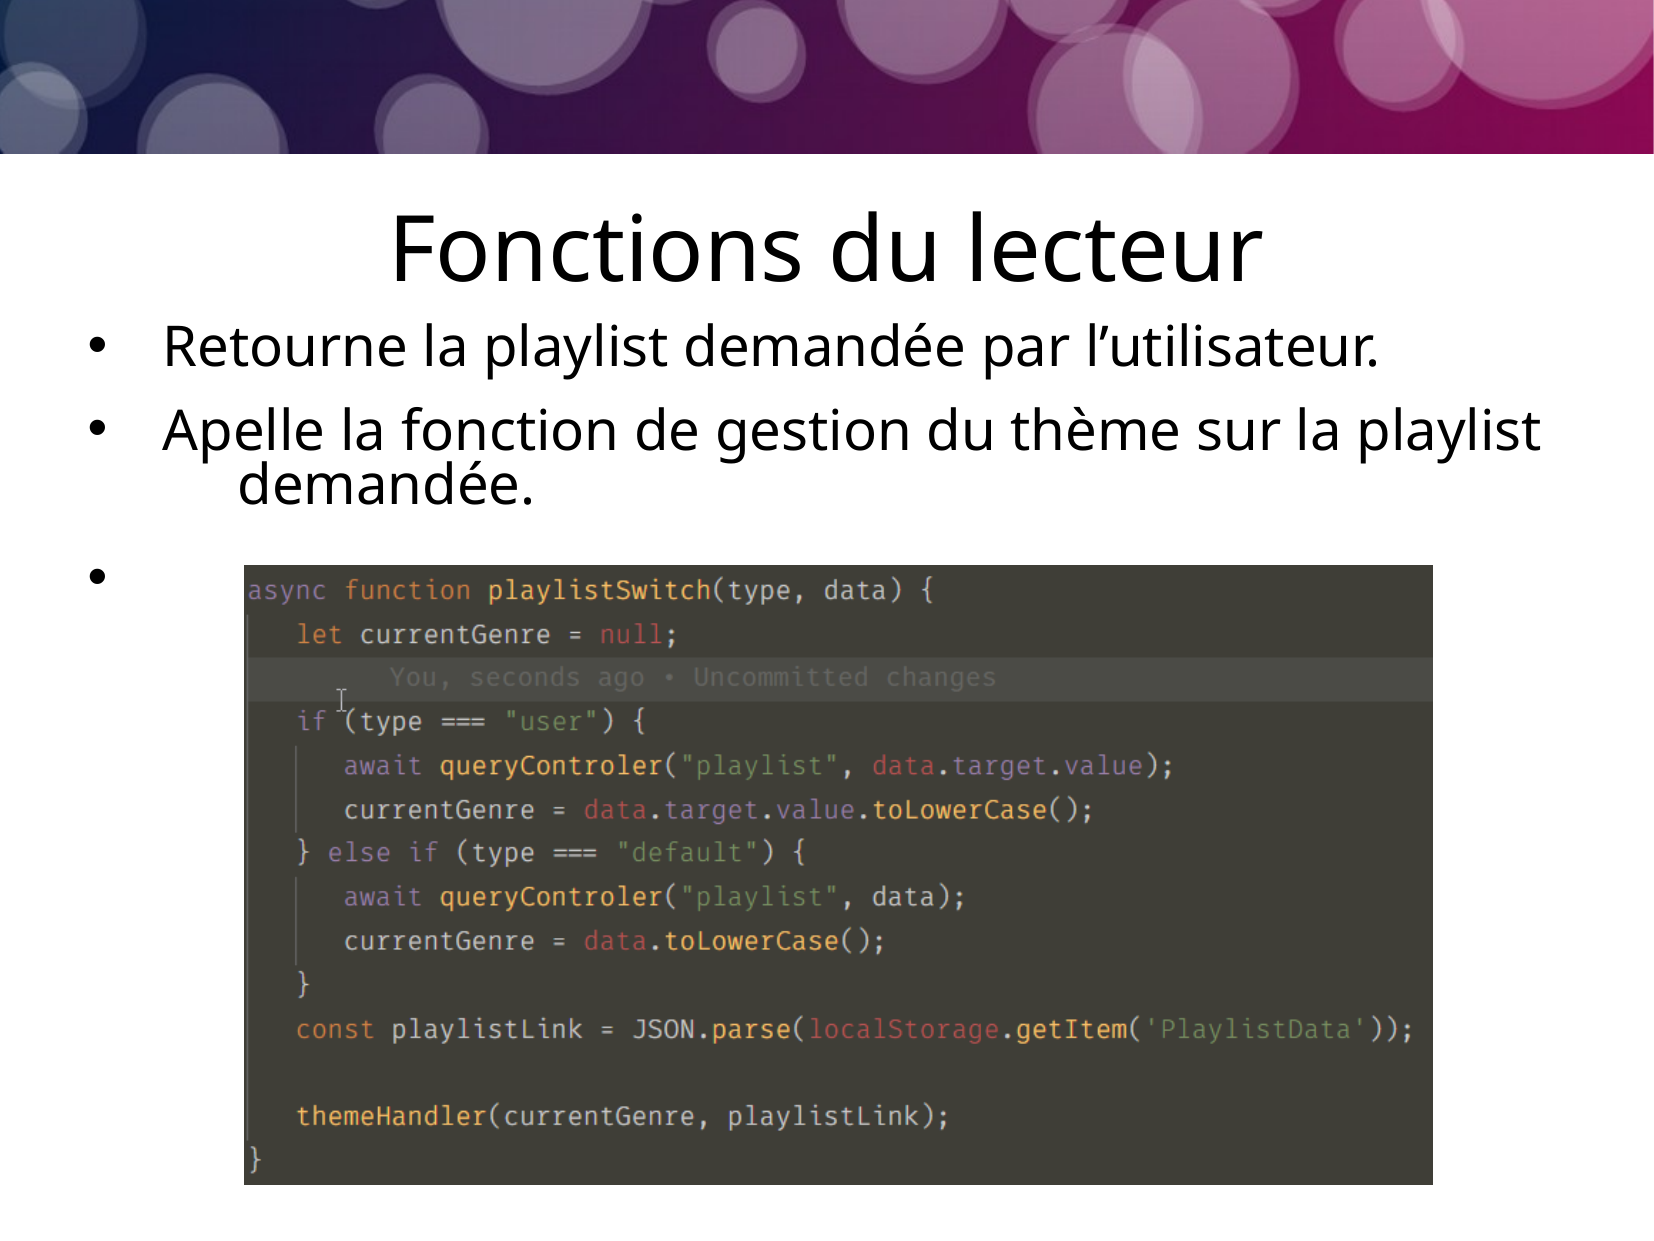

# Fonctions du lecteur
Retourne la playlist demandée par l’utilisateur.
Apelle la fonction de gestion du thème sur la playlist demandée.